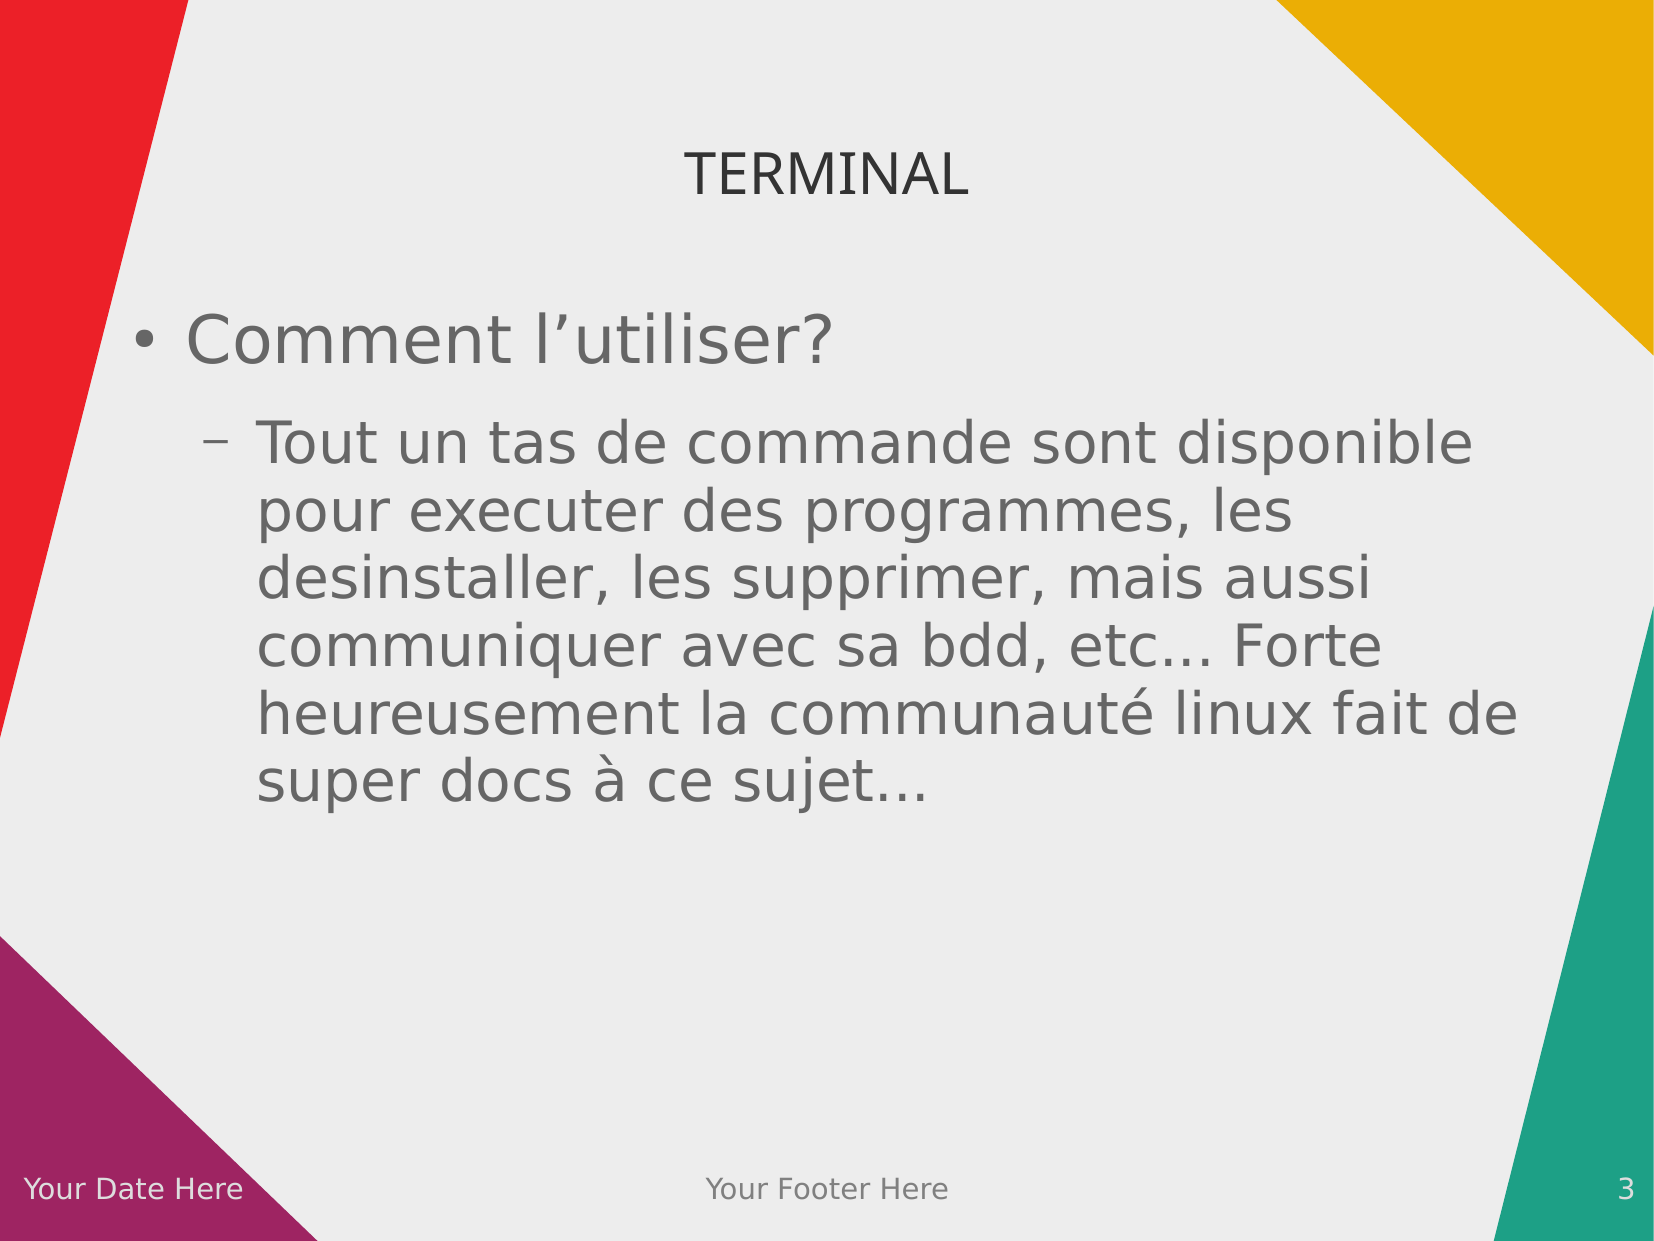

# TERMINAL
Comment l’utiliser?
Tout un tas de commande sont disponible pour executer des programmes, les desinstaller, les supprimer, mais aussi communiquer avec sa bdd, etc... Forte heureusement la communauté linux fait de super docs à ce sujet...
Your Date Here
Your Footer Here
3